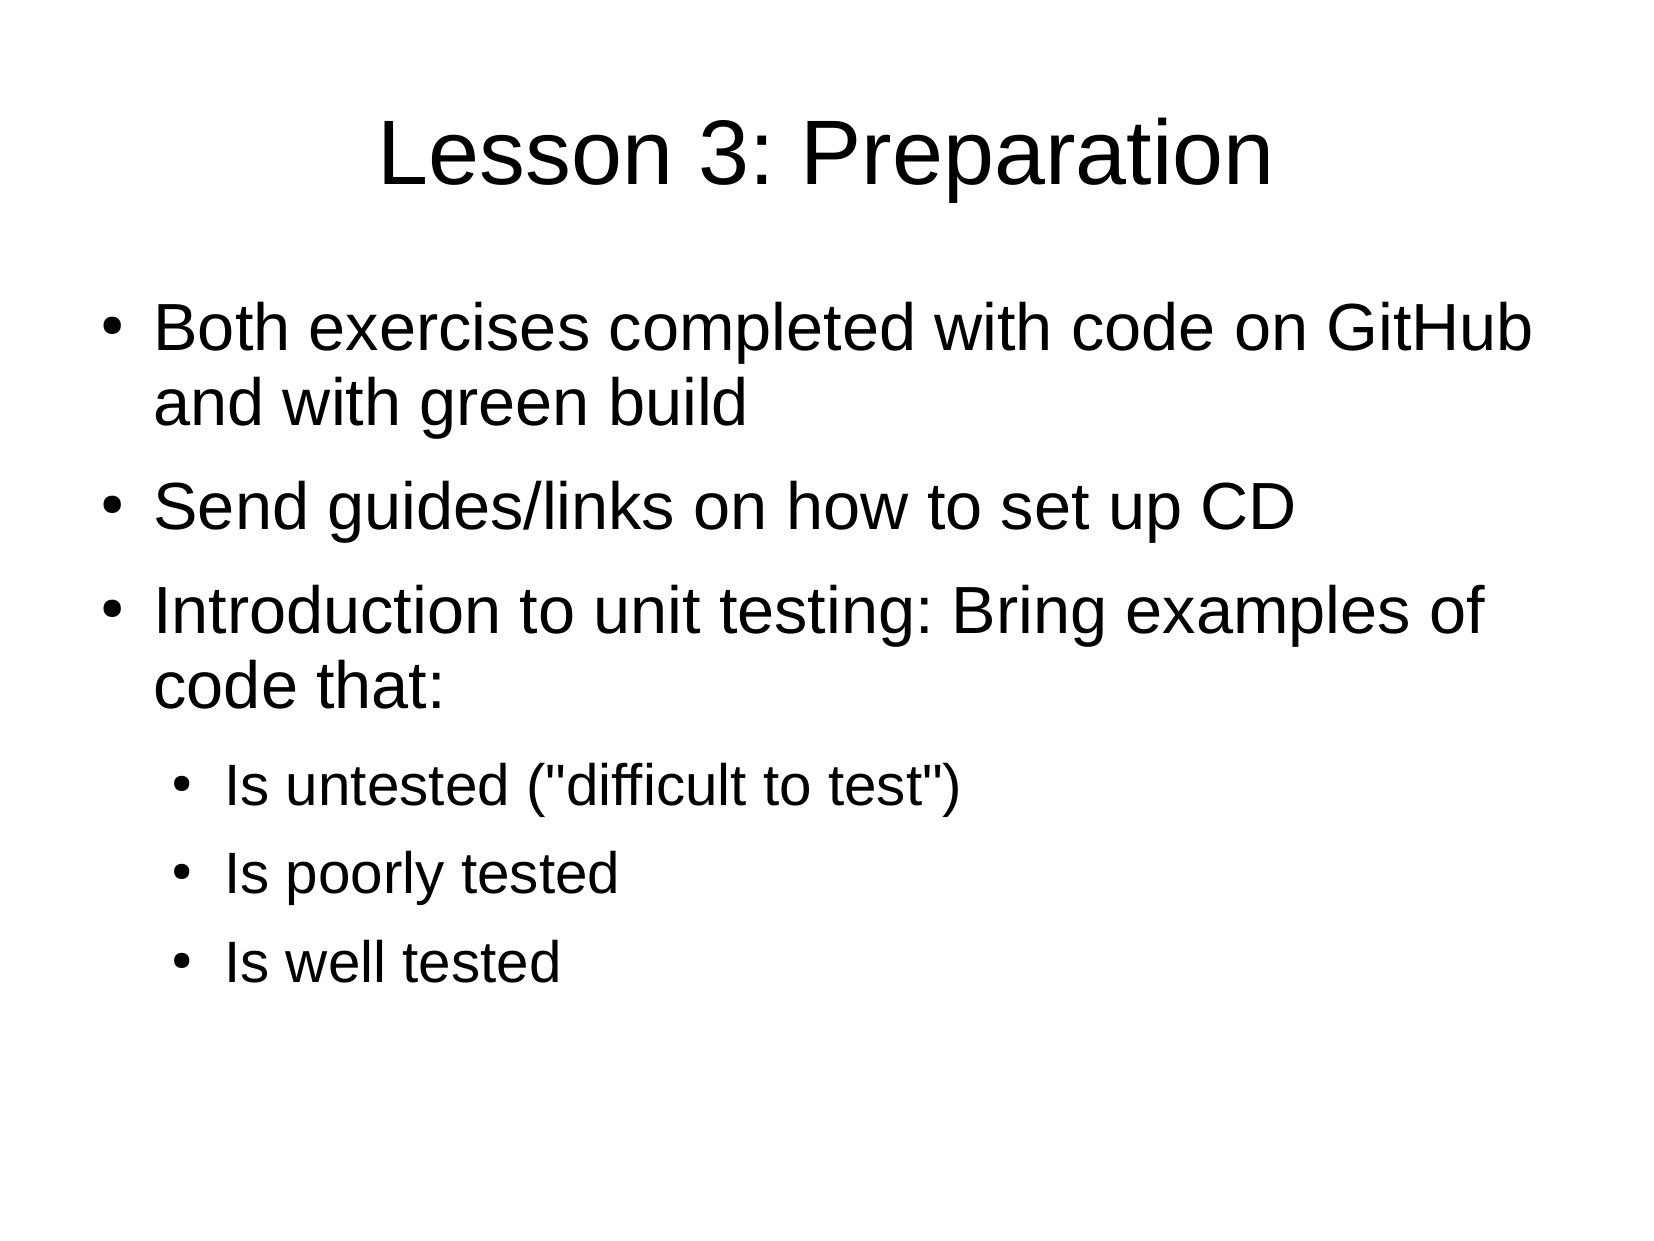

# Lesson 3: Preparation
Both exercises completed with code on GitHub and with green build
Send guides/links on how to set up CD
Introduction to unit testing: Bring examples of code that:
Is untested ("difficult to test")
Is poorly tested
Is well tested